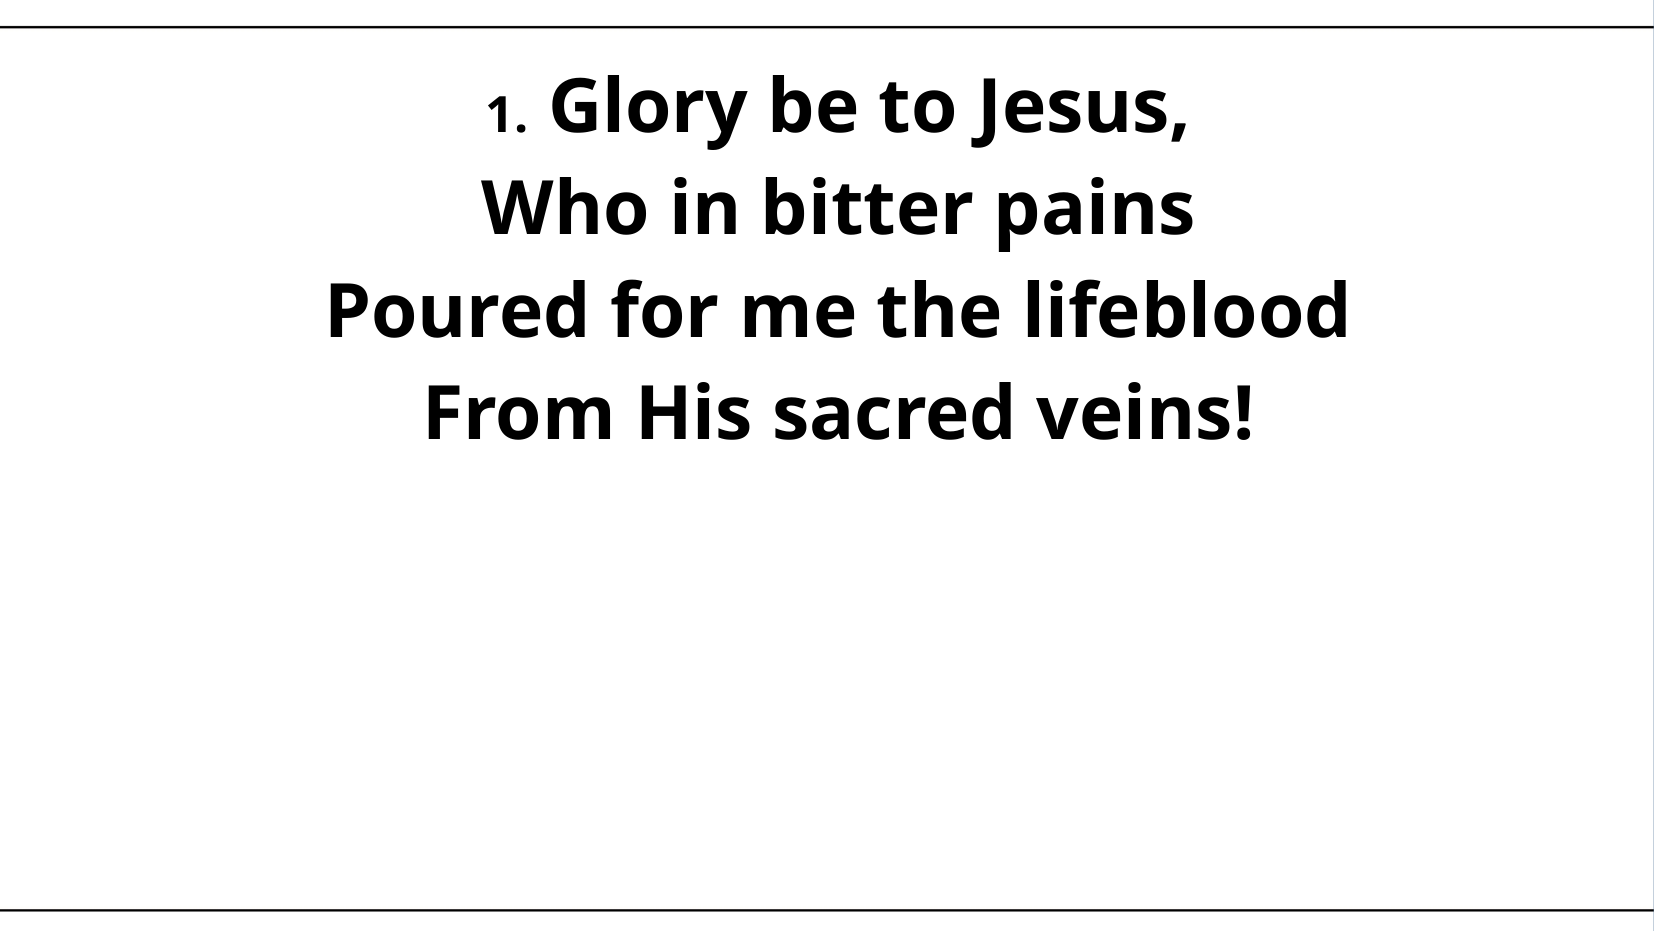

1. Glory be to Jesus,
Who in bitter pains
Poured for me the lifeblood
From His sacred veins!